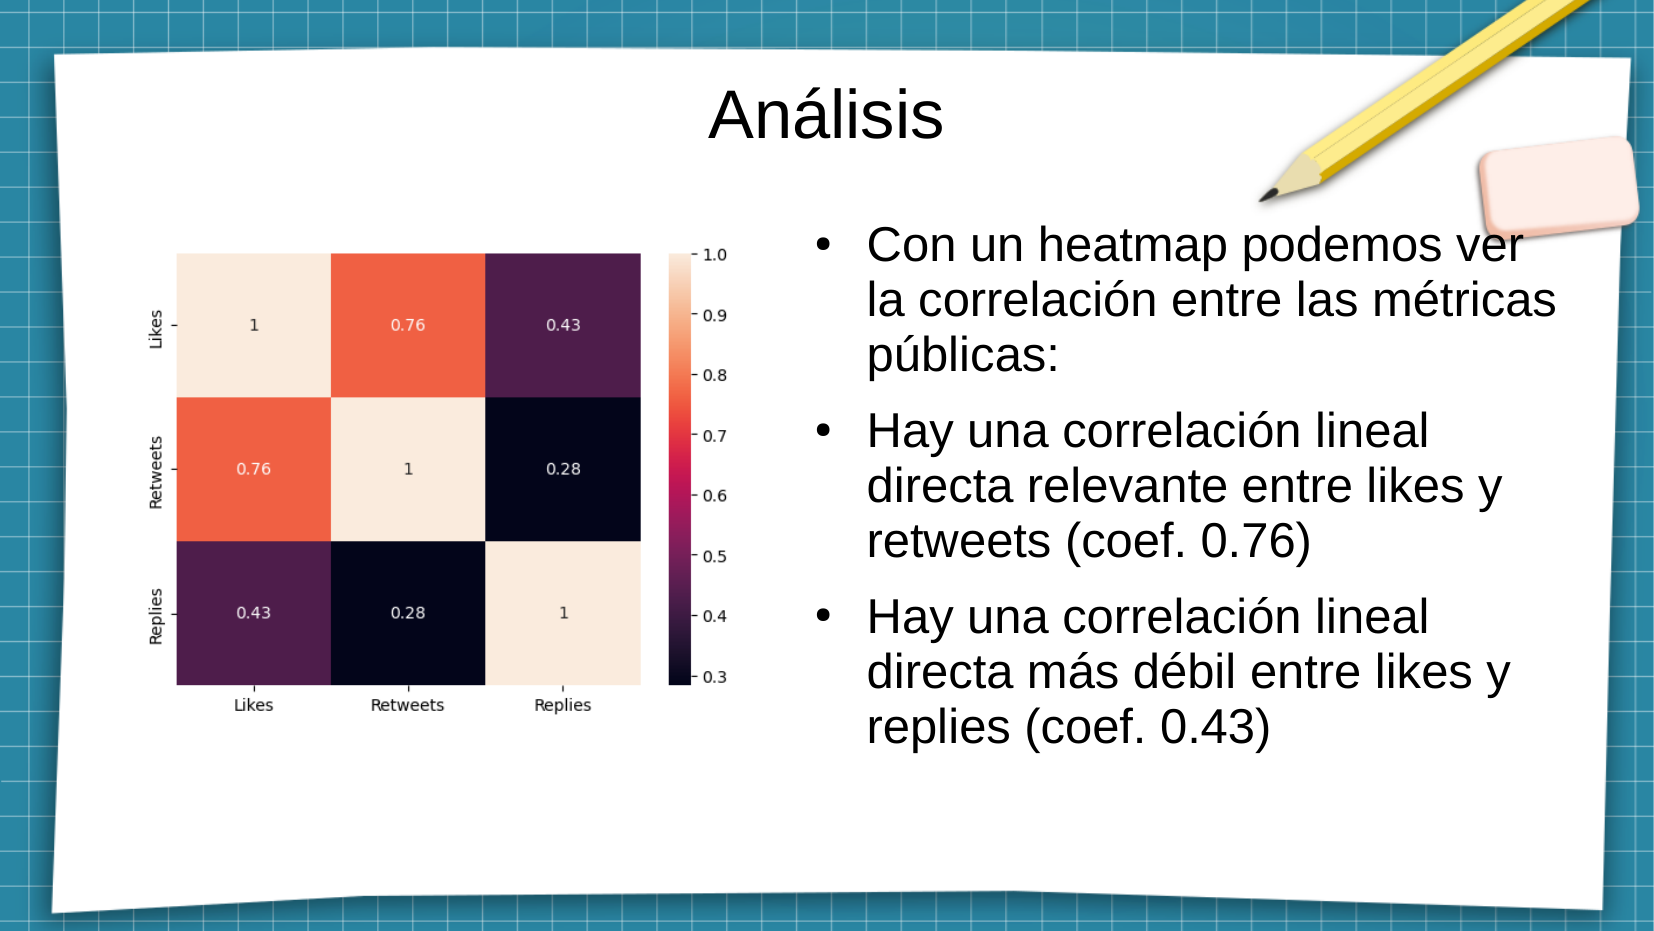

# Análisis
Con un heatmap podemos ver la correlación entre las métricas públicas:
Hay una correlación lineal directa relevante entre likes y retweets (coef. 0.76)
Hay una correlación lineal directa más débil entre likes y replies (coef. 0.43)